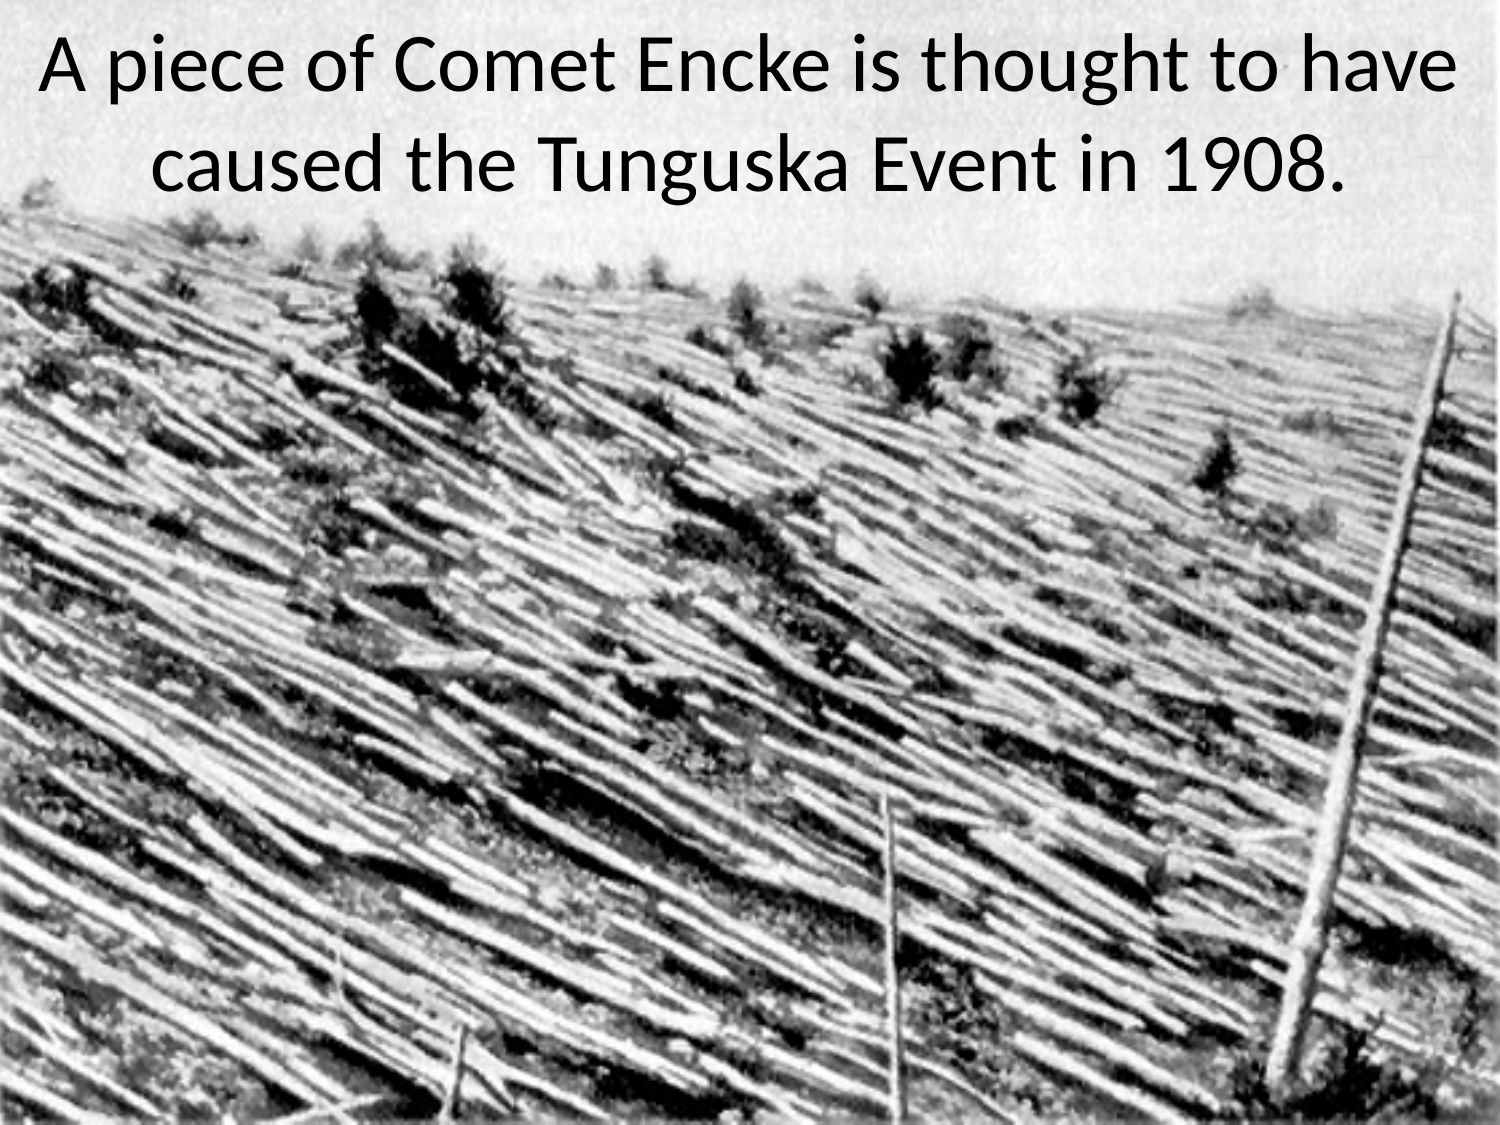

A piece of Comet Encke is thought to have caused the Tunguska Event in 1908.